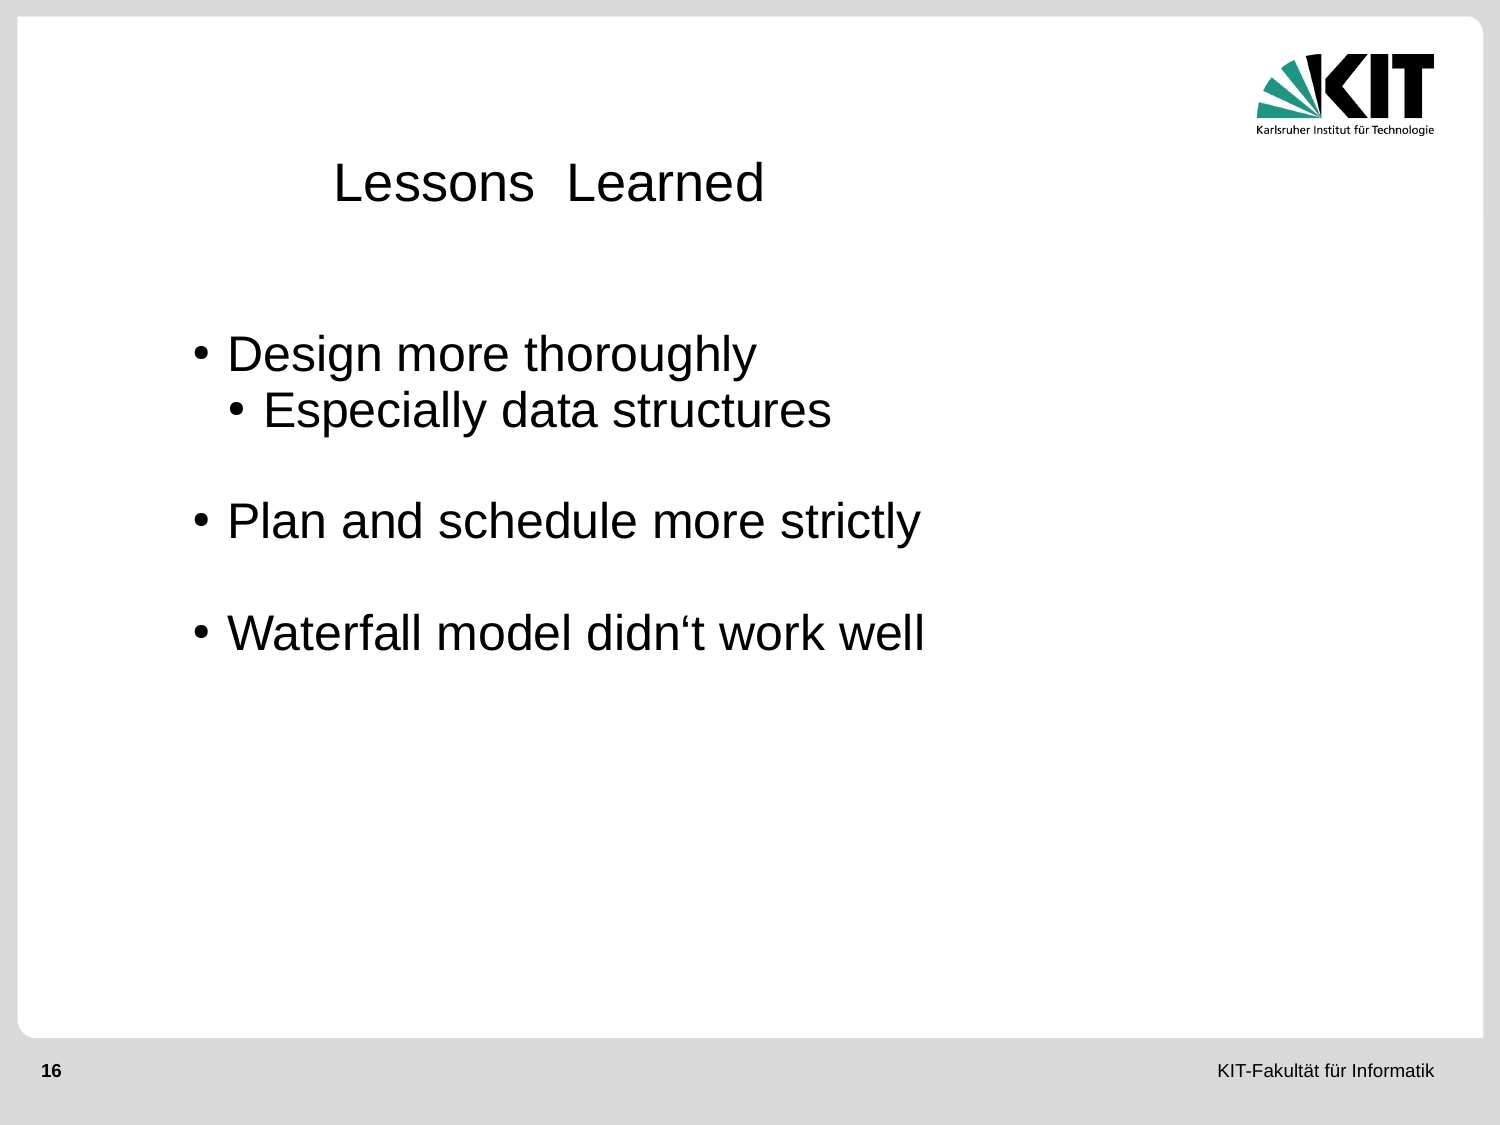

Lessons Learned
Design more thoroughly
Especially data structures
Plan and schedule more strictly
Waterfall model didn‘t work well